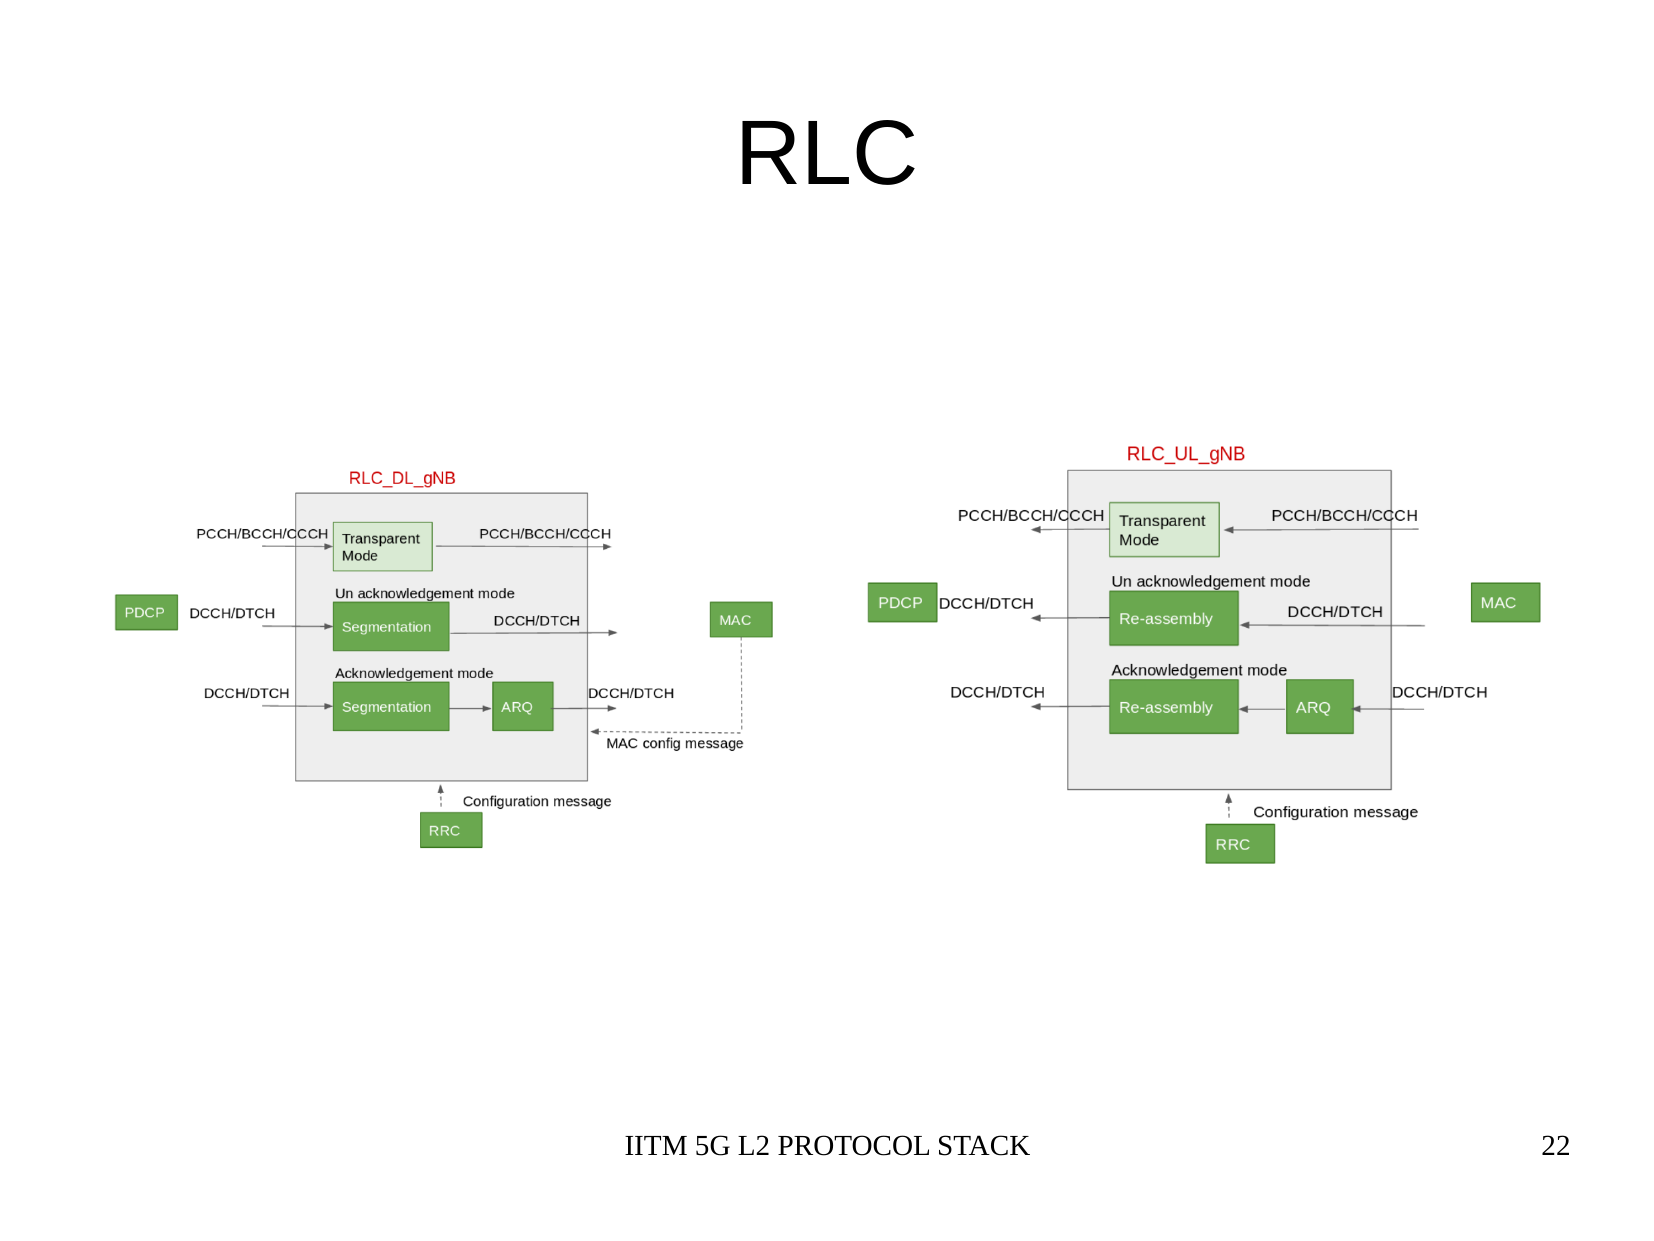

# RLC
IITM 5G L2 PROTOCOL STACK
22